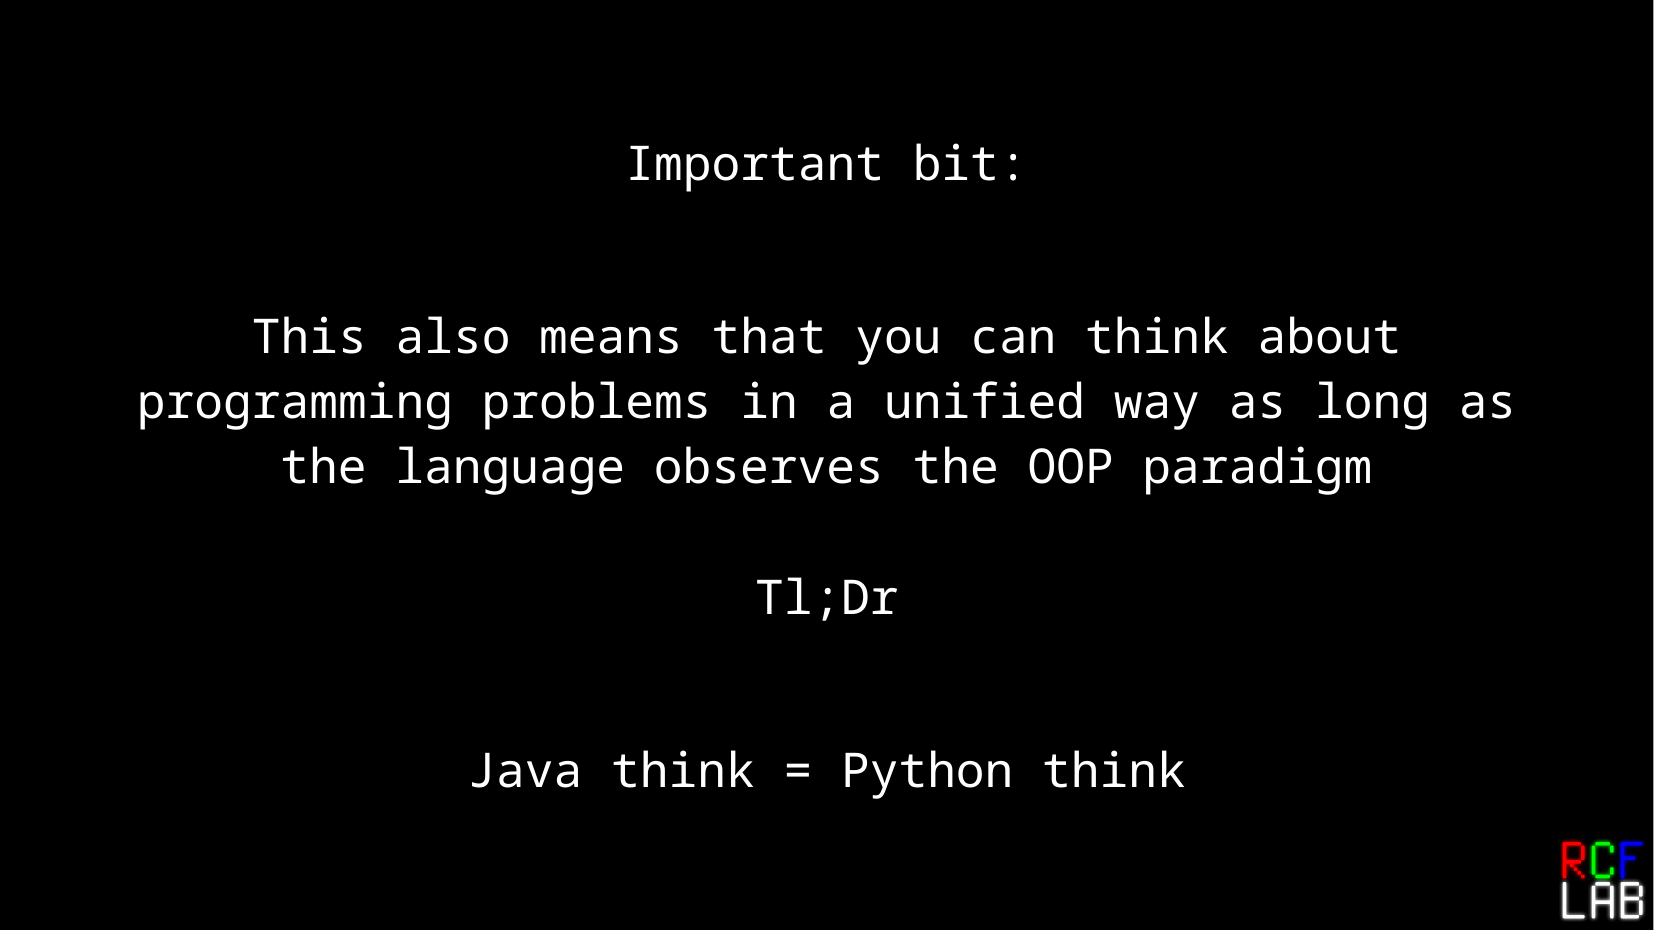

# Important bit:
This also means that you can think about programming problems in a unified way as long as the language observes the OOP paradigm
Tl;Dr
Java think = Python think